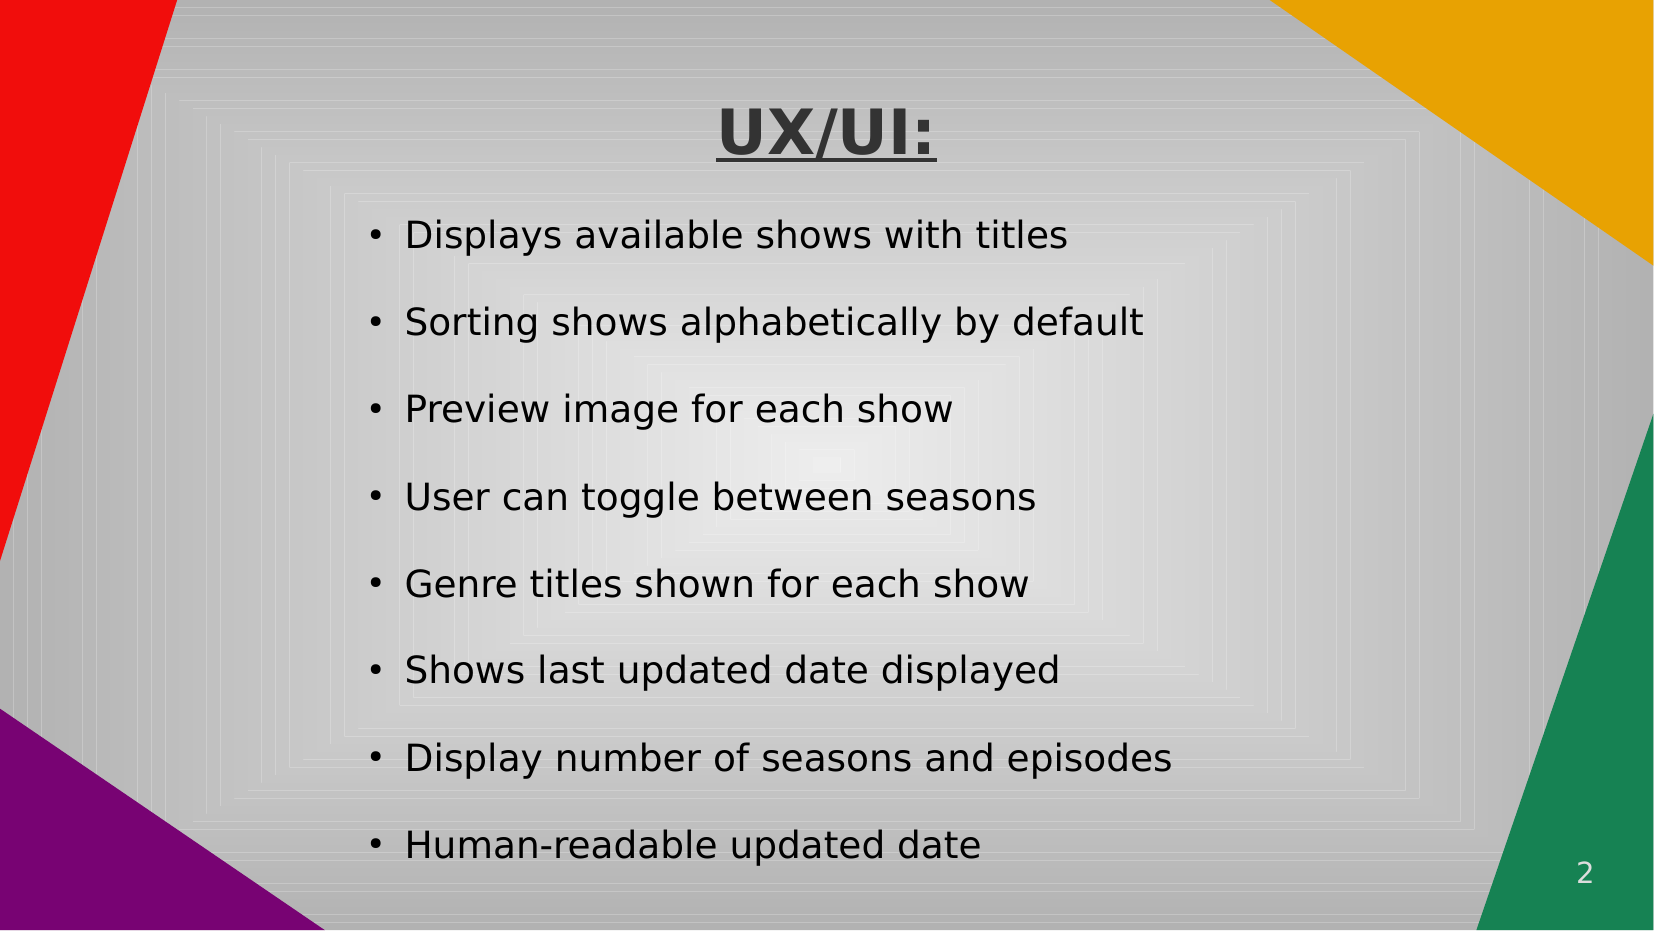

# UX/UI:
Displays available shows with titles
Sorting shows alphabetically by default
Preview image for each show
User can toggle between seasons
Genre titles shown for each show
Shows last updated date displayed
Display number of seasons and episodes
Human-readable updated date
2